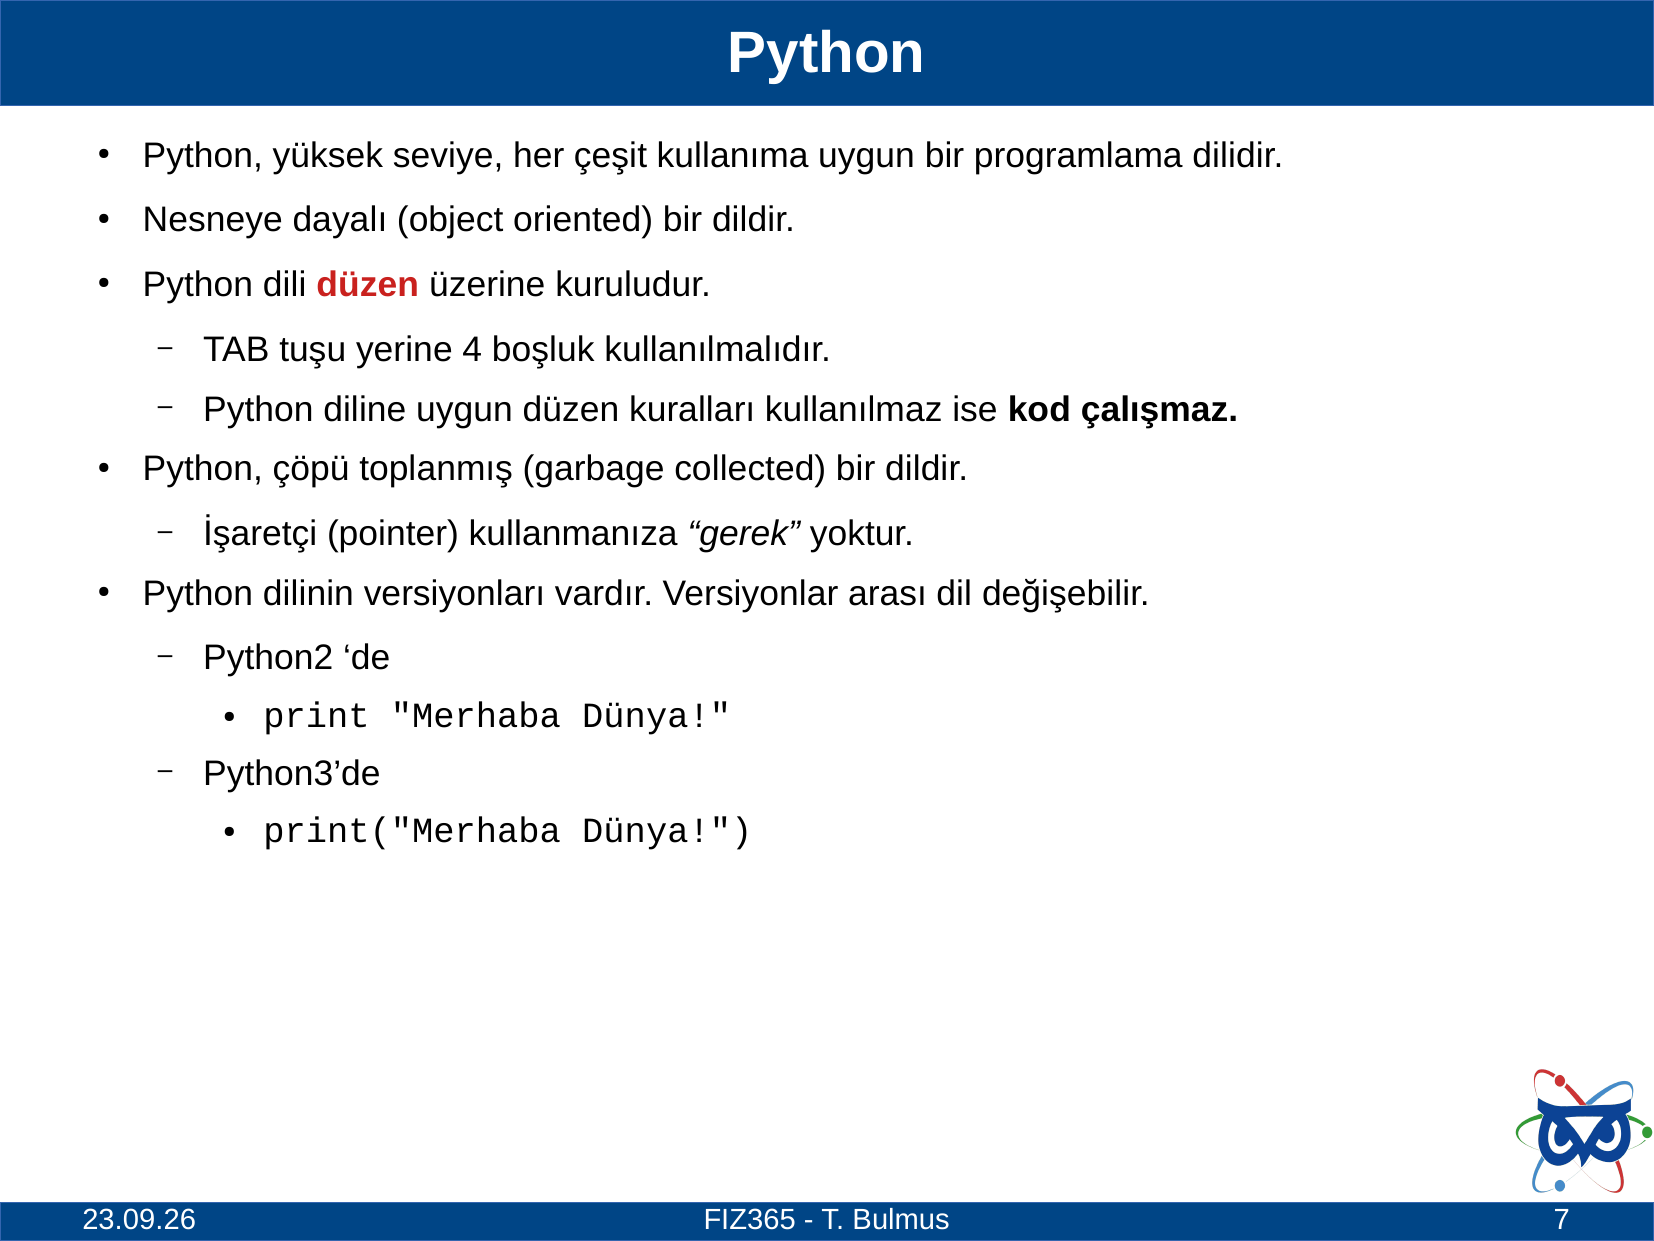

# Python
Python, yüksek seviye, her çeşit kullanıma uygun bir programlama dilidir.
Nesneye dayalı (object oriented) bir dildir.
Python dili düzen üzerine kuruludur.
TAB tuşu yerine 4 boşluk kullanılmalıdır.
Python diline uygun düzen kuralları kullanılmaz ise kod çalışmaz.
Python, çöpü toplanmış (garbage collected) bir dildir.
İşaretçi (pointer) kullanmanıza “gerek” yoktur.
Python dilinin versiyonları vardır. Versiyonlar arası dil değişebilir.
Python2 ‘de
print "Merhaba Dünya!"
Python3’de
print("Merhaba Dünya!")
FIZ365 - T. Bulmus
7